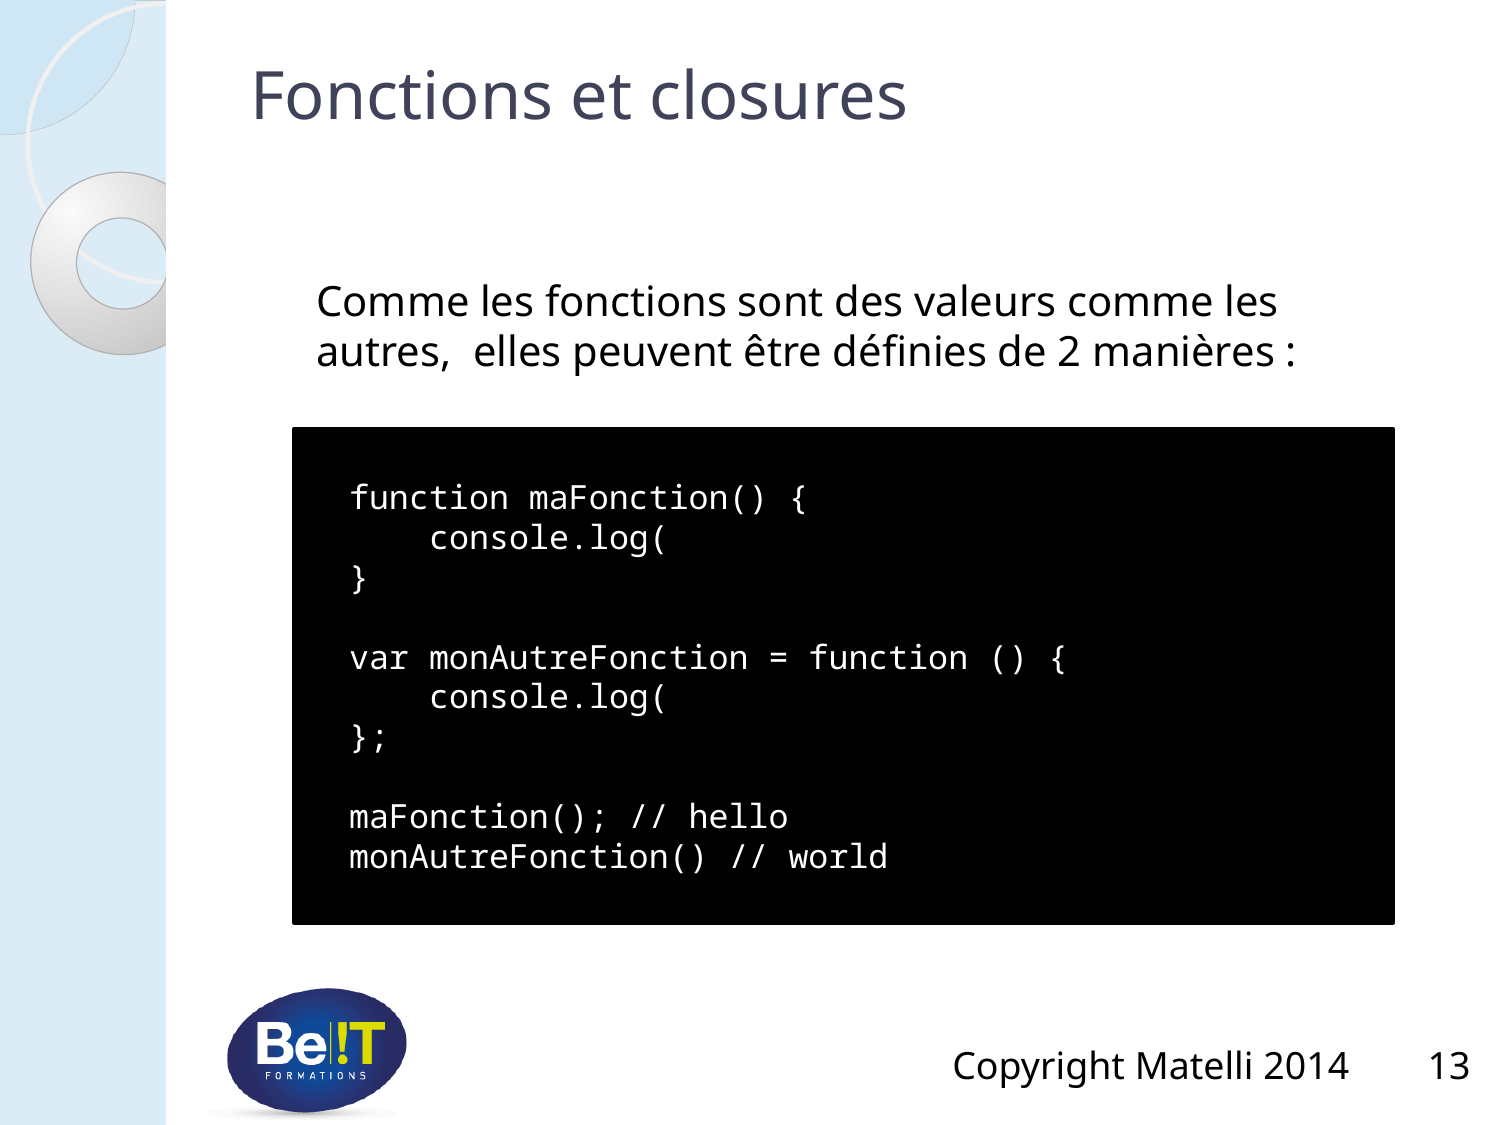

# Fonctions et closures
Comme les fonctions sont des valeurs comme les autres, elles peuvent être définies de 2 manières :
 function maFonction() {
 console.log("hello");
 }
 var monAutreFonction = function () {
 console.log("world");
 };
 maFonction(); // hello
 monAutreFonction() // world
Copyright Matelli 2014